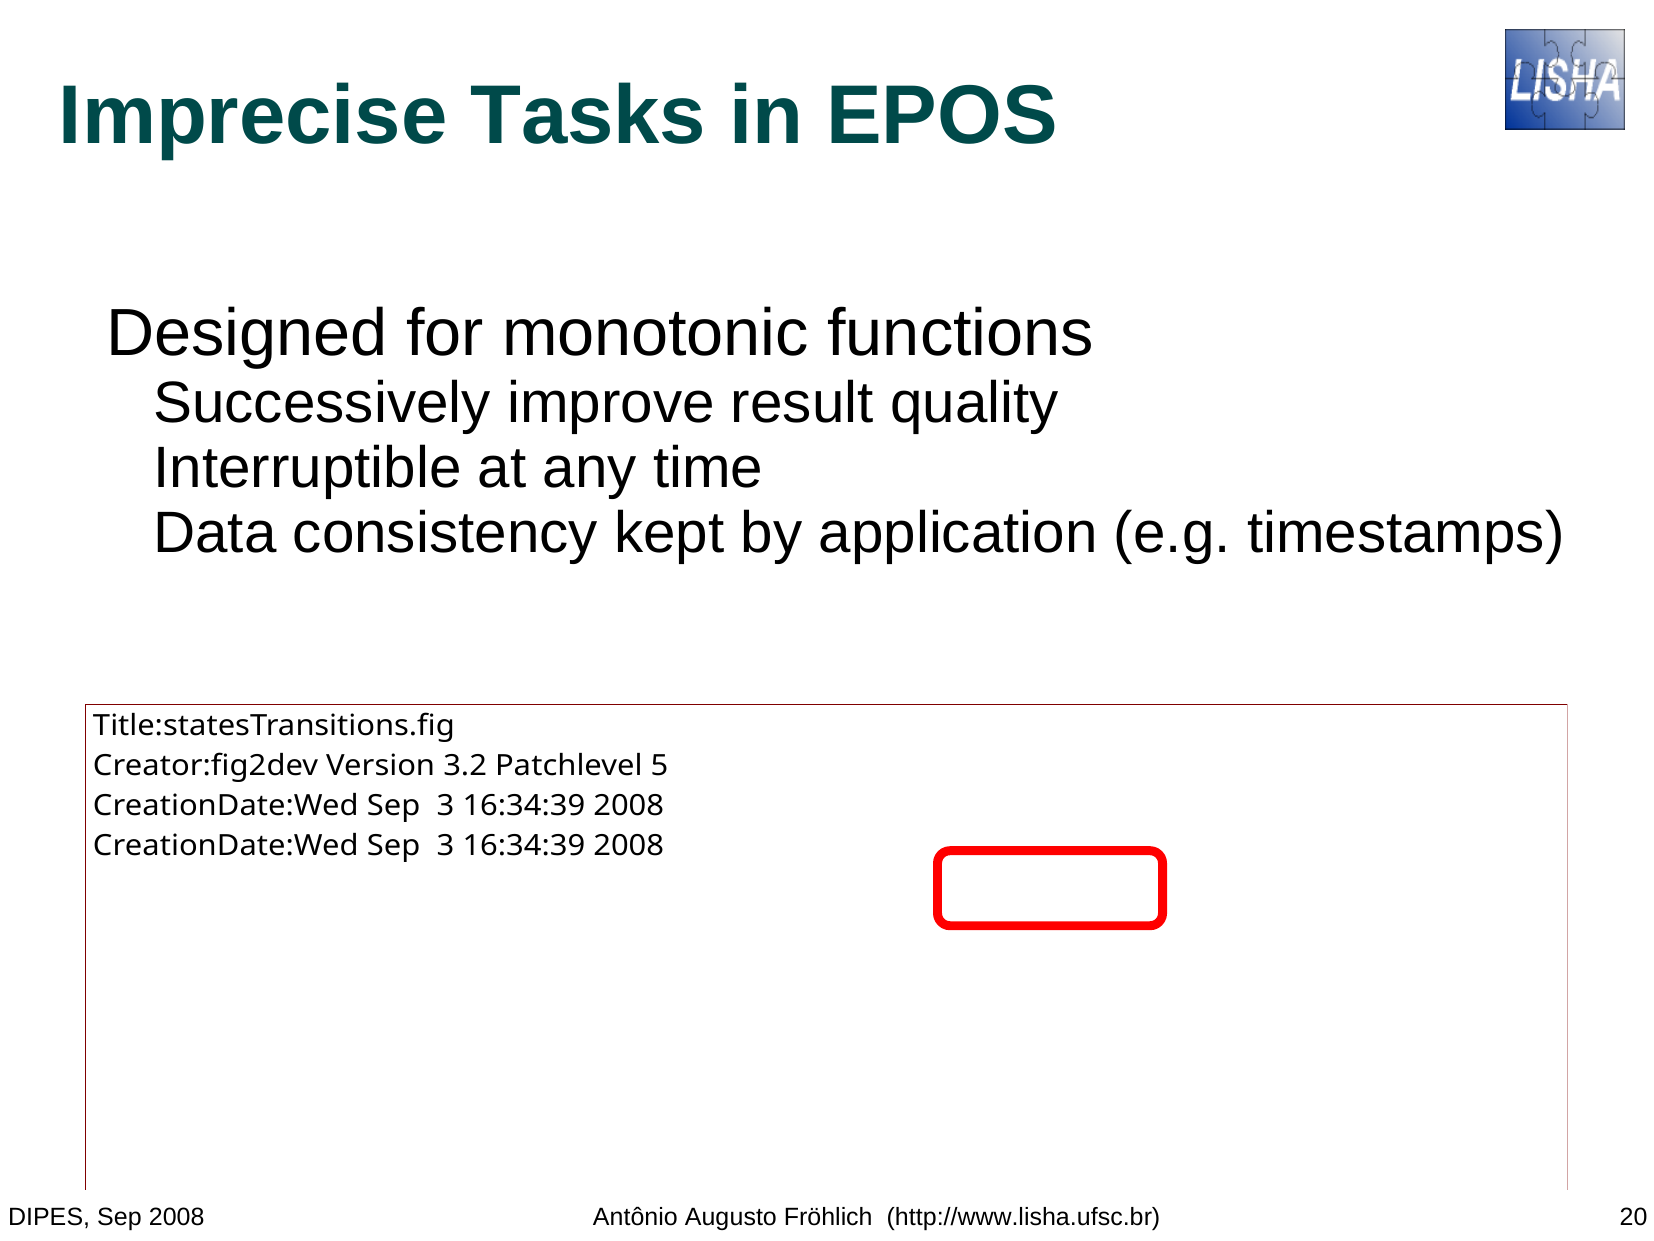

# Imprecise Tasks in EPOS
Designed for monotonic functions
Successively improve result quality
Interruptible at any time
Data consistency kept by application (e.g. timestamps)